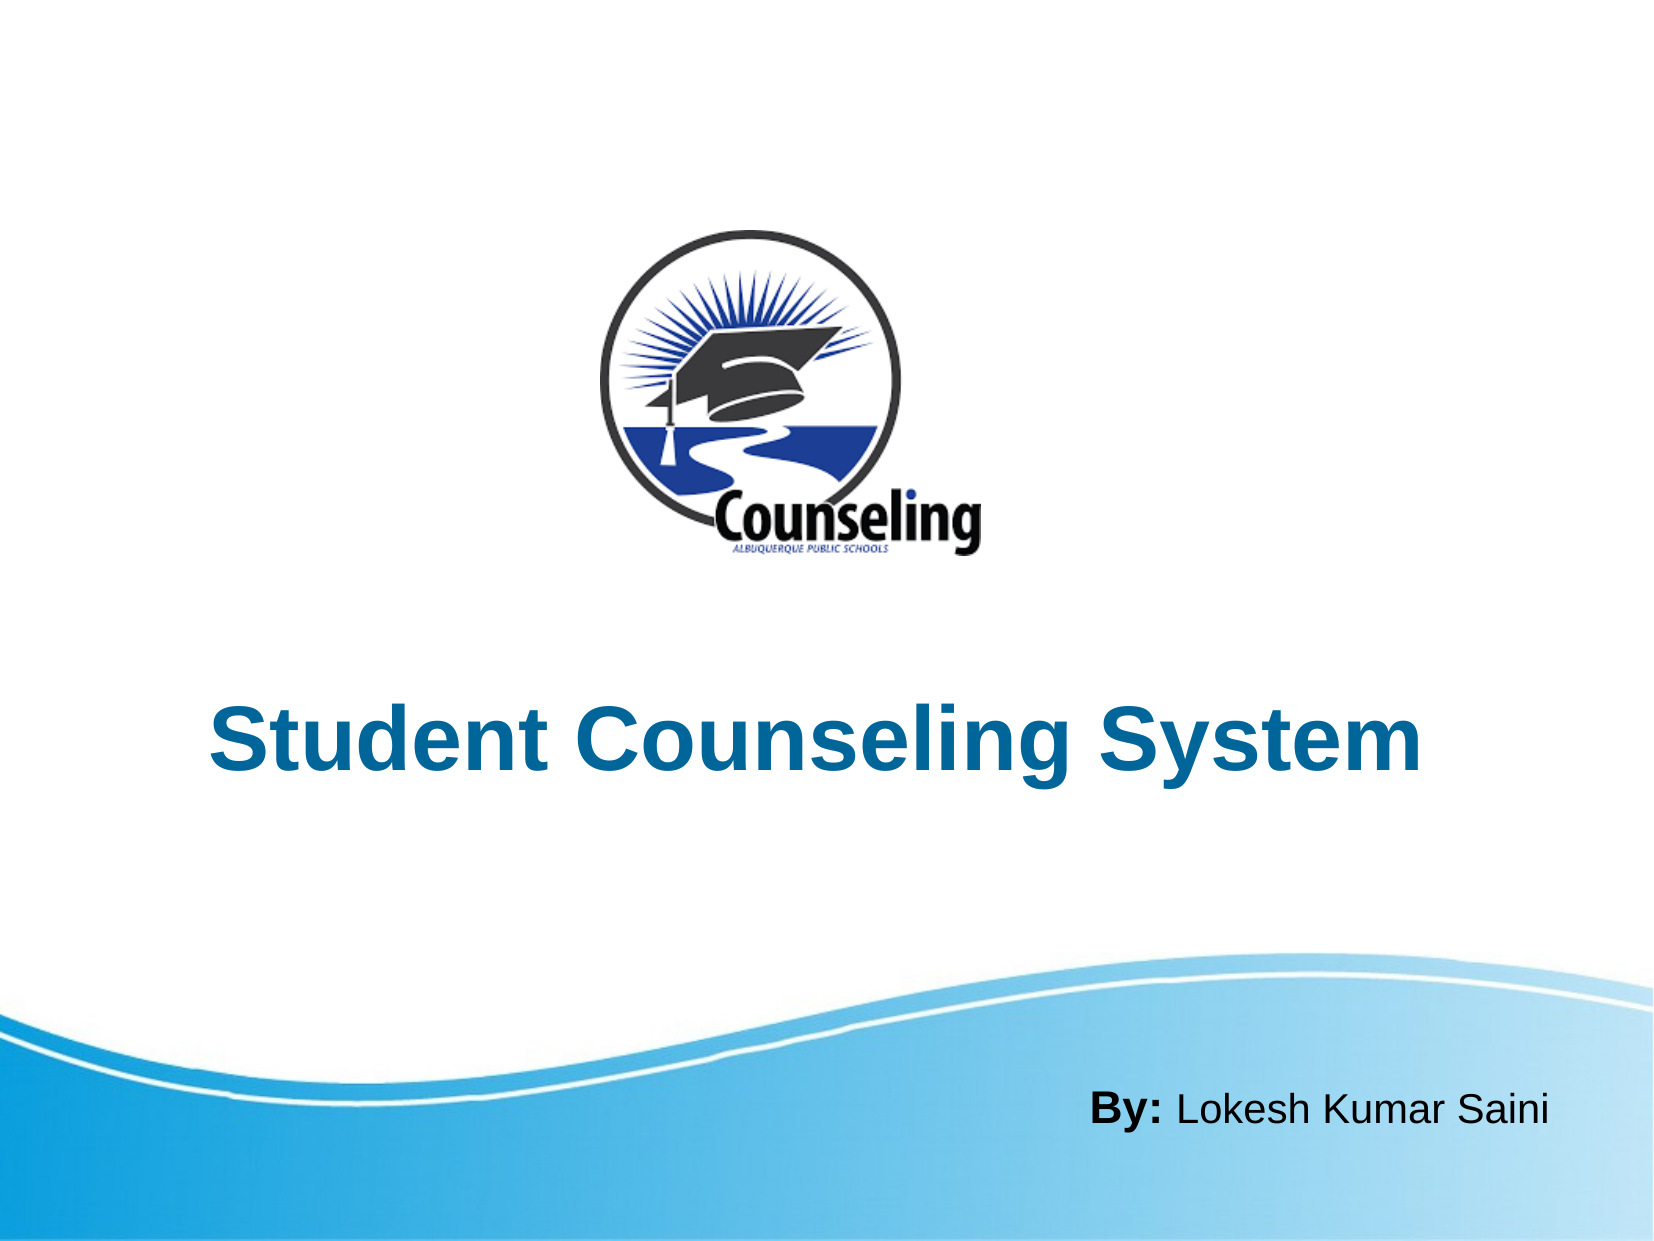

# Student Counseling System
By: Lokesh Kumar Saini